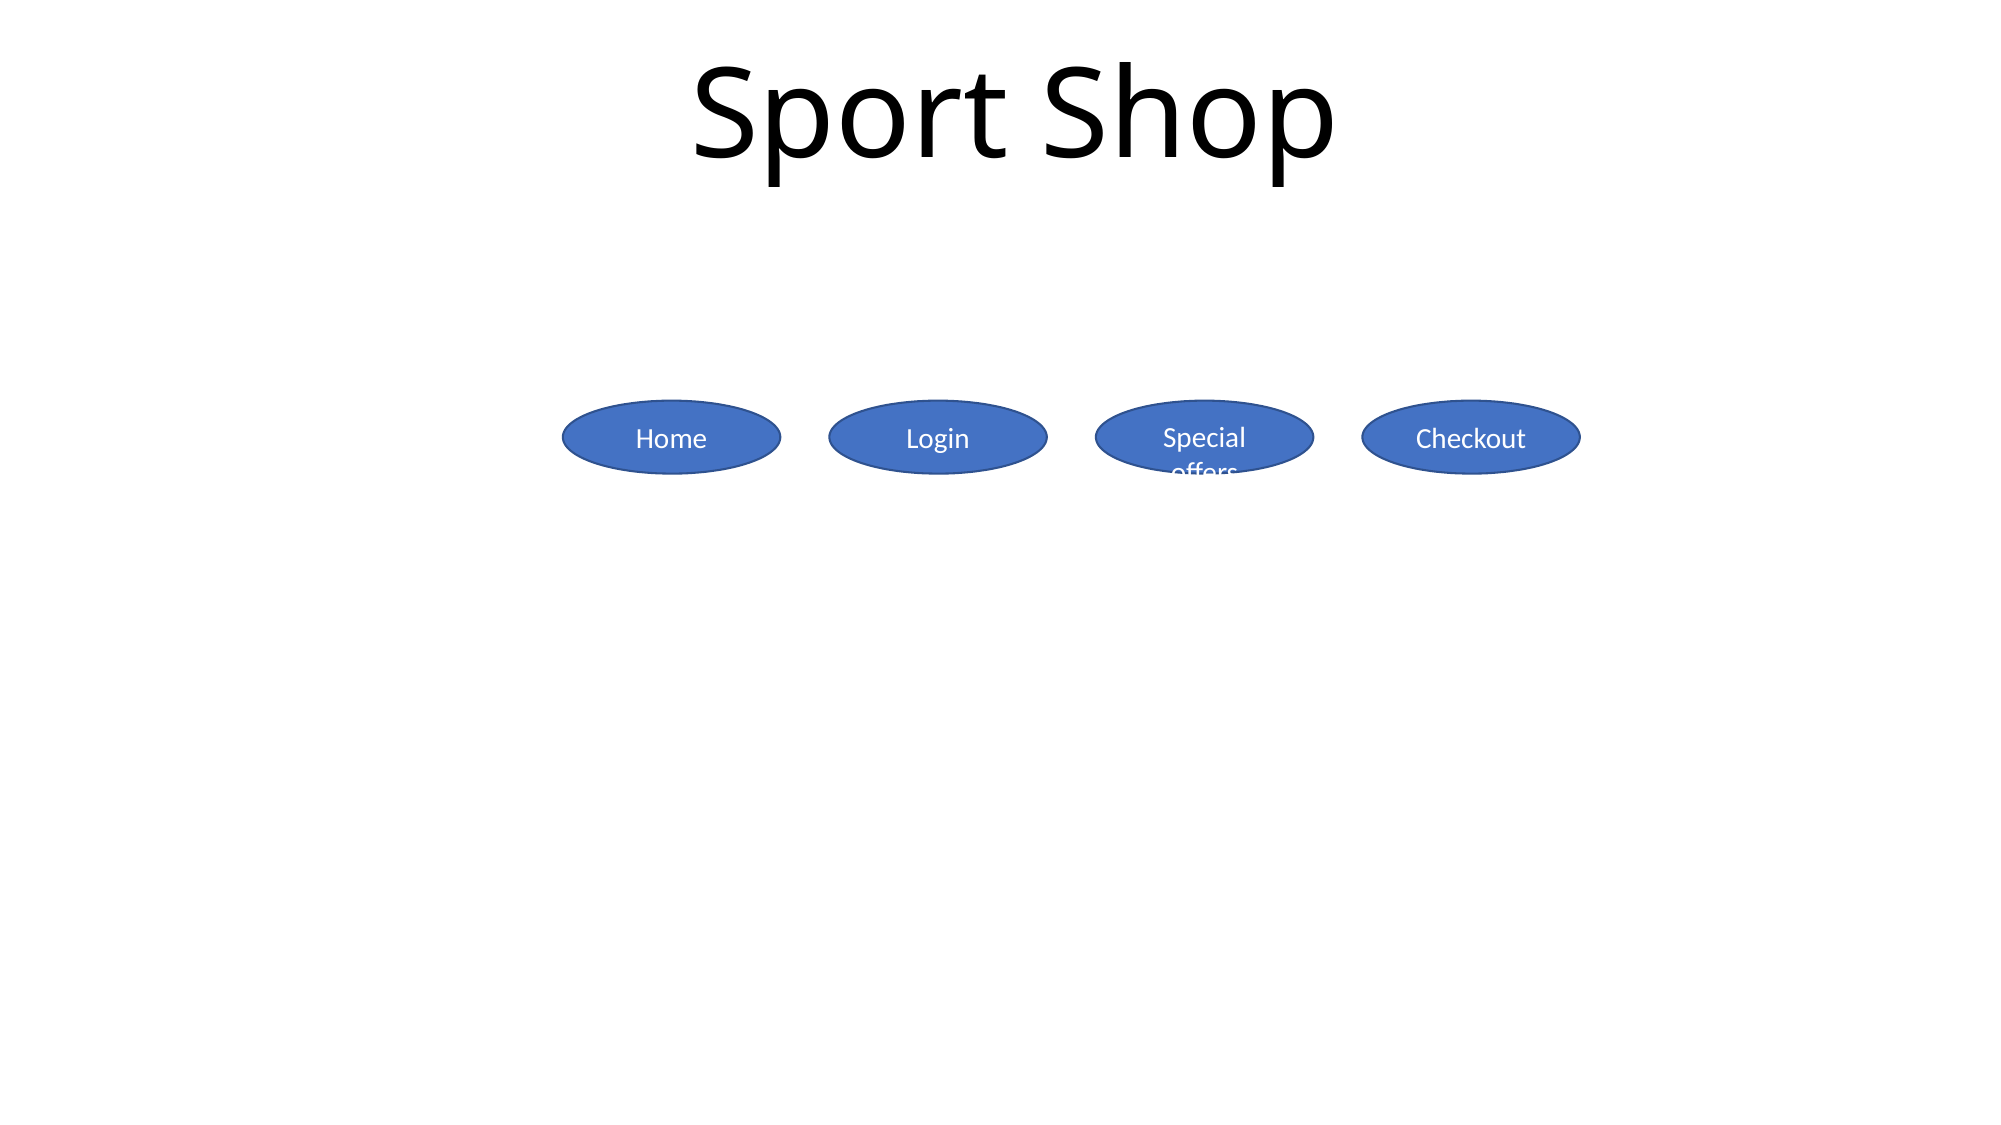

# Sport Shop
Home
Login
Special offers
Checkout